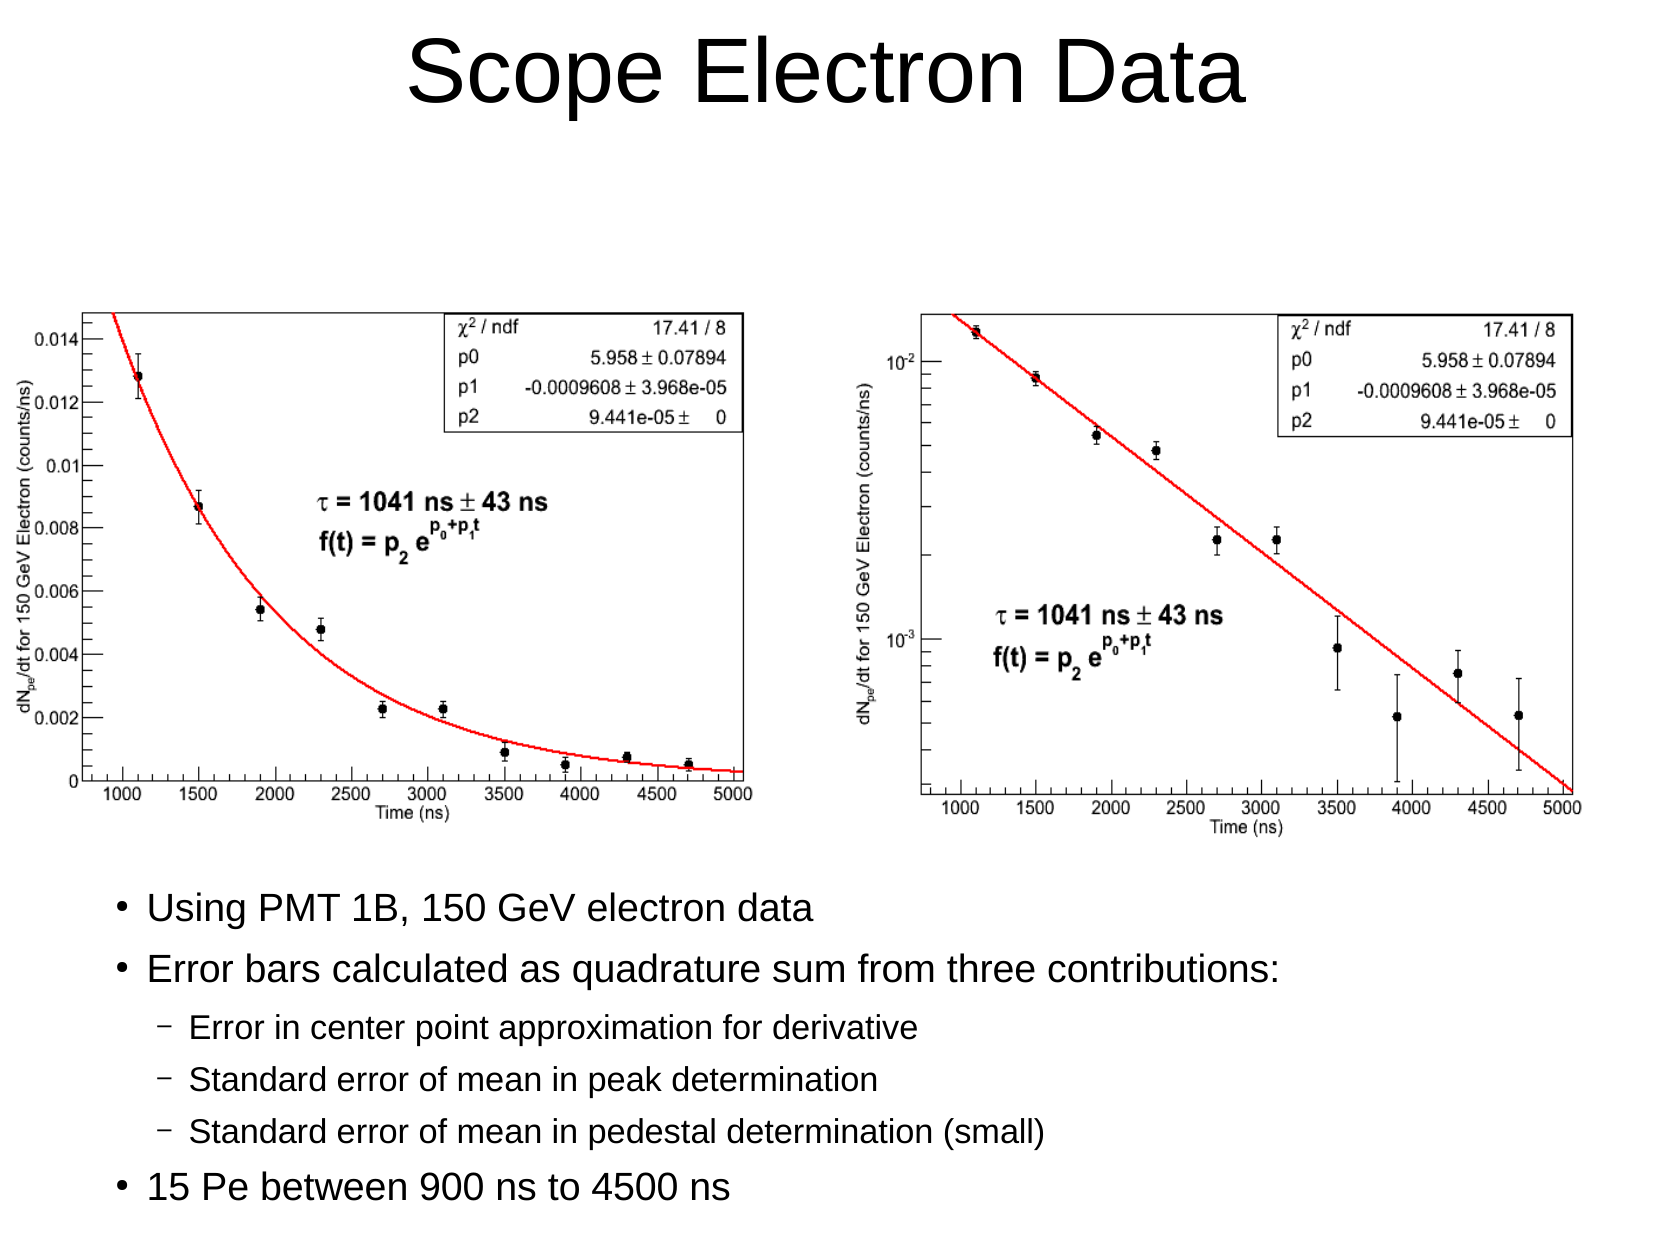

# Scope Electron Data
Using PMT 1B, 150 GeV electron data
Error bars calculated as quadrature sum from three contributions:
Error in center point approximation for derivative
Standard error of mean in peak determination
Standard error of mean in pedestal determination (small)
15 Pe between 900 ns to 4500 ns